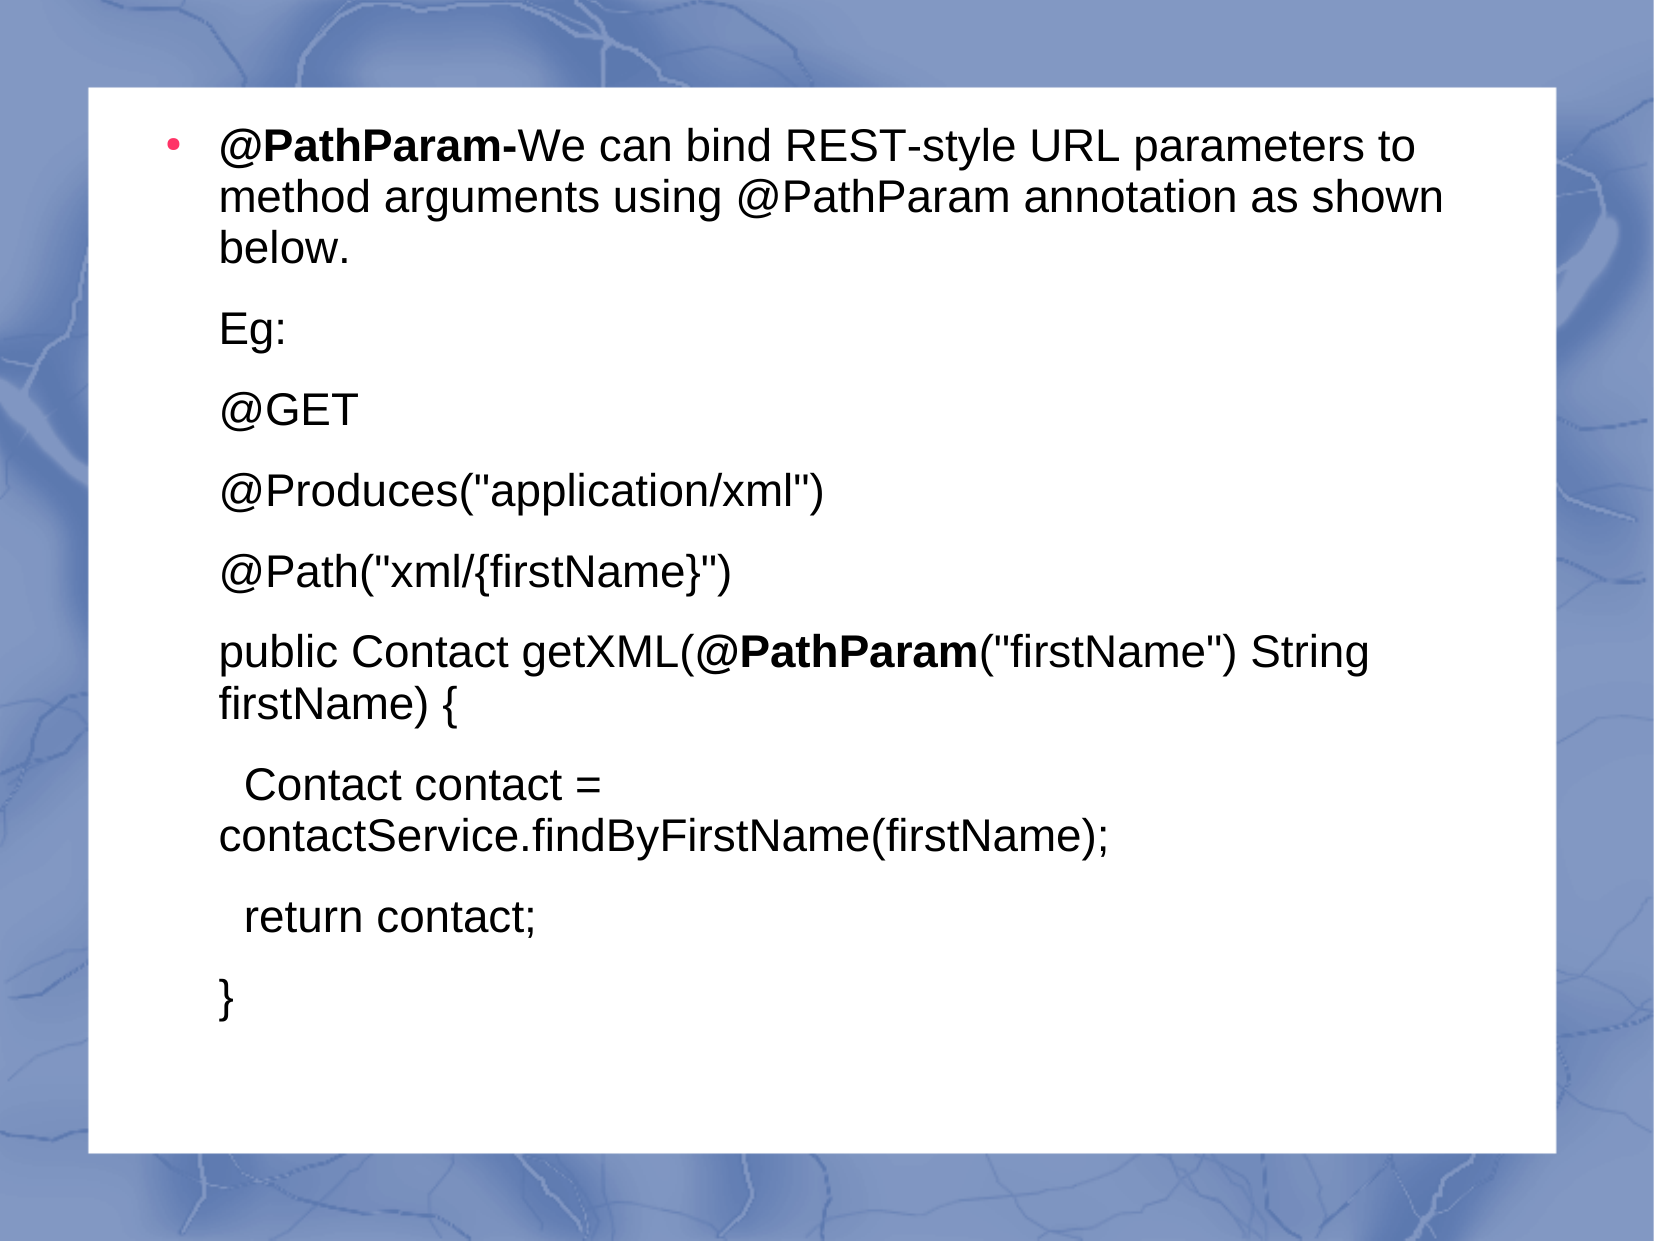

# @PathParam-We can bind REST-style URL parameters to method arguments using @PathParam annotation as shown below.
Eg:
@GET
@Produces("application/xml")
@Path("xml/{firstName}")
public Contact getXML(@PathParam("firstName") String firstName) {
 Contact contact = contactService.findByFirstName(firstName);
 return contact;
}